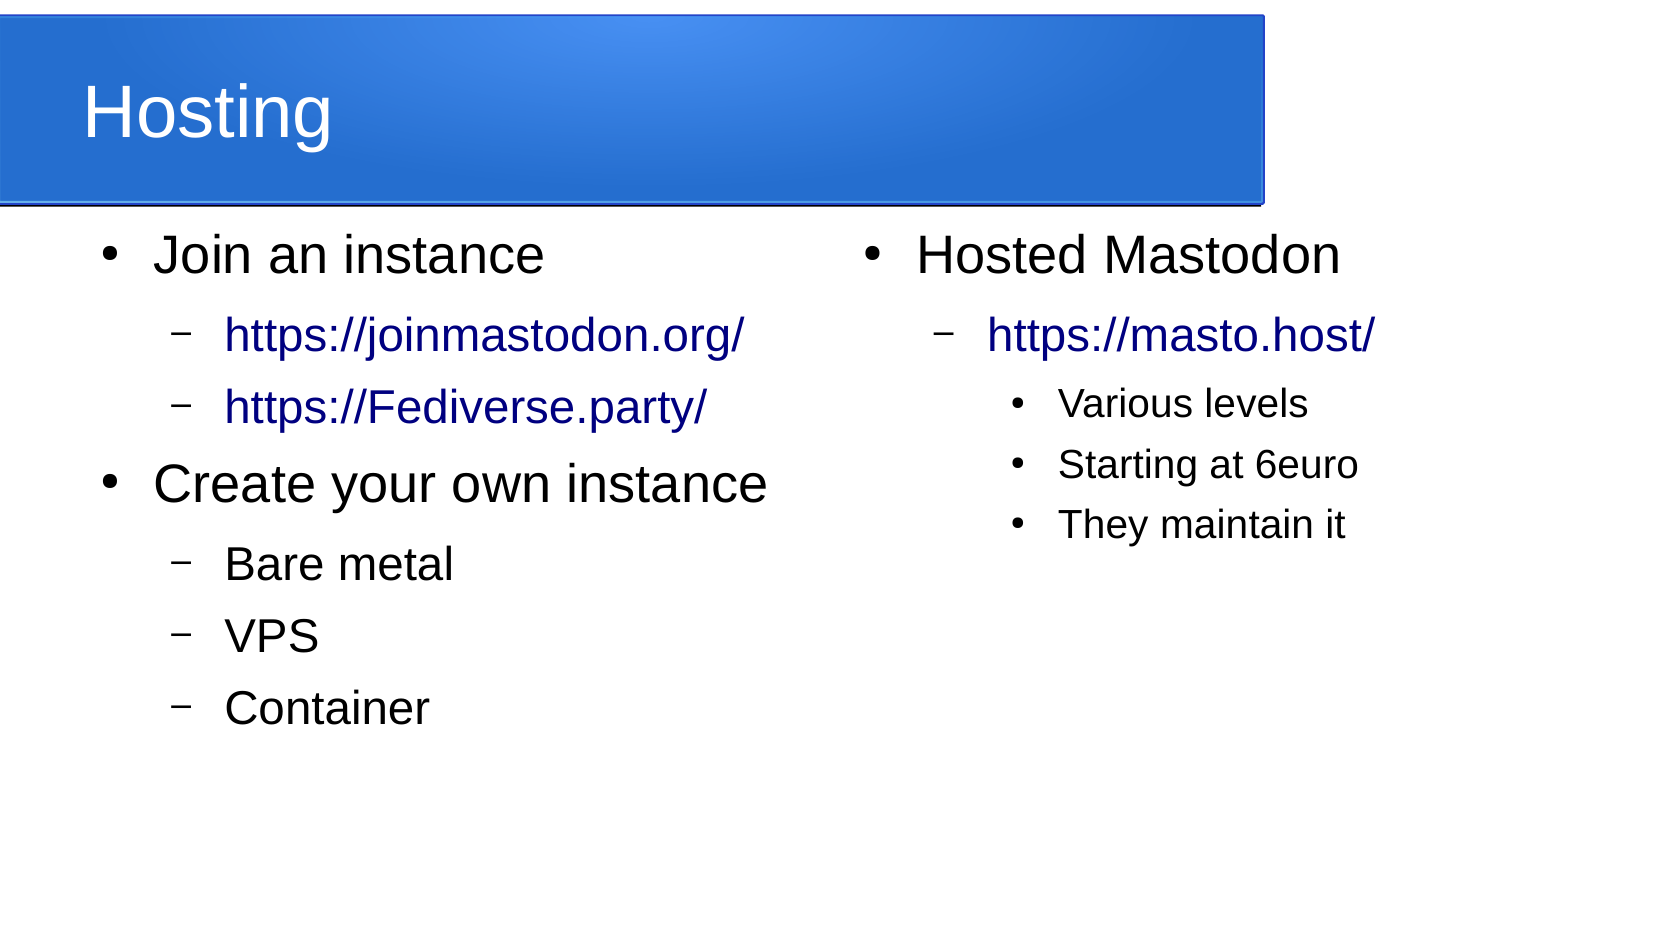

# Hosting
Join an instance
https://joinmastodon.org/
https://Fediverse.party/
Create your own instance
Bare metal
VPS
Container
Hosted Mastodon
https://masto.host/
Various levels
Starting at 6euro
They maintain it